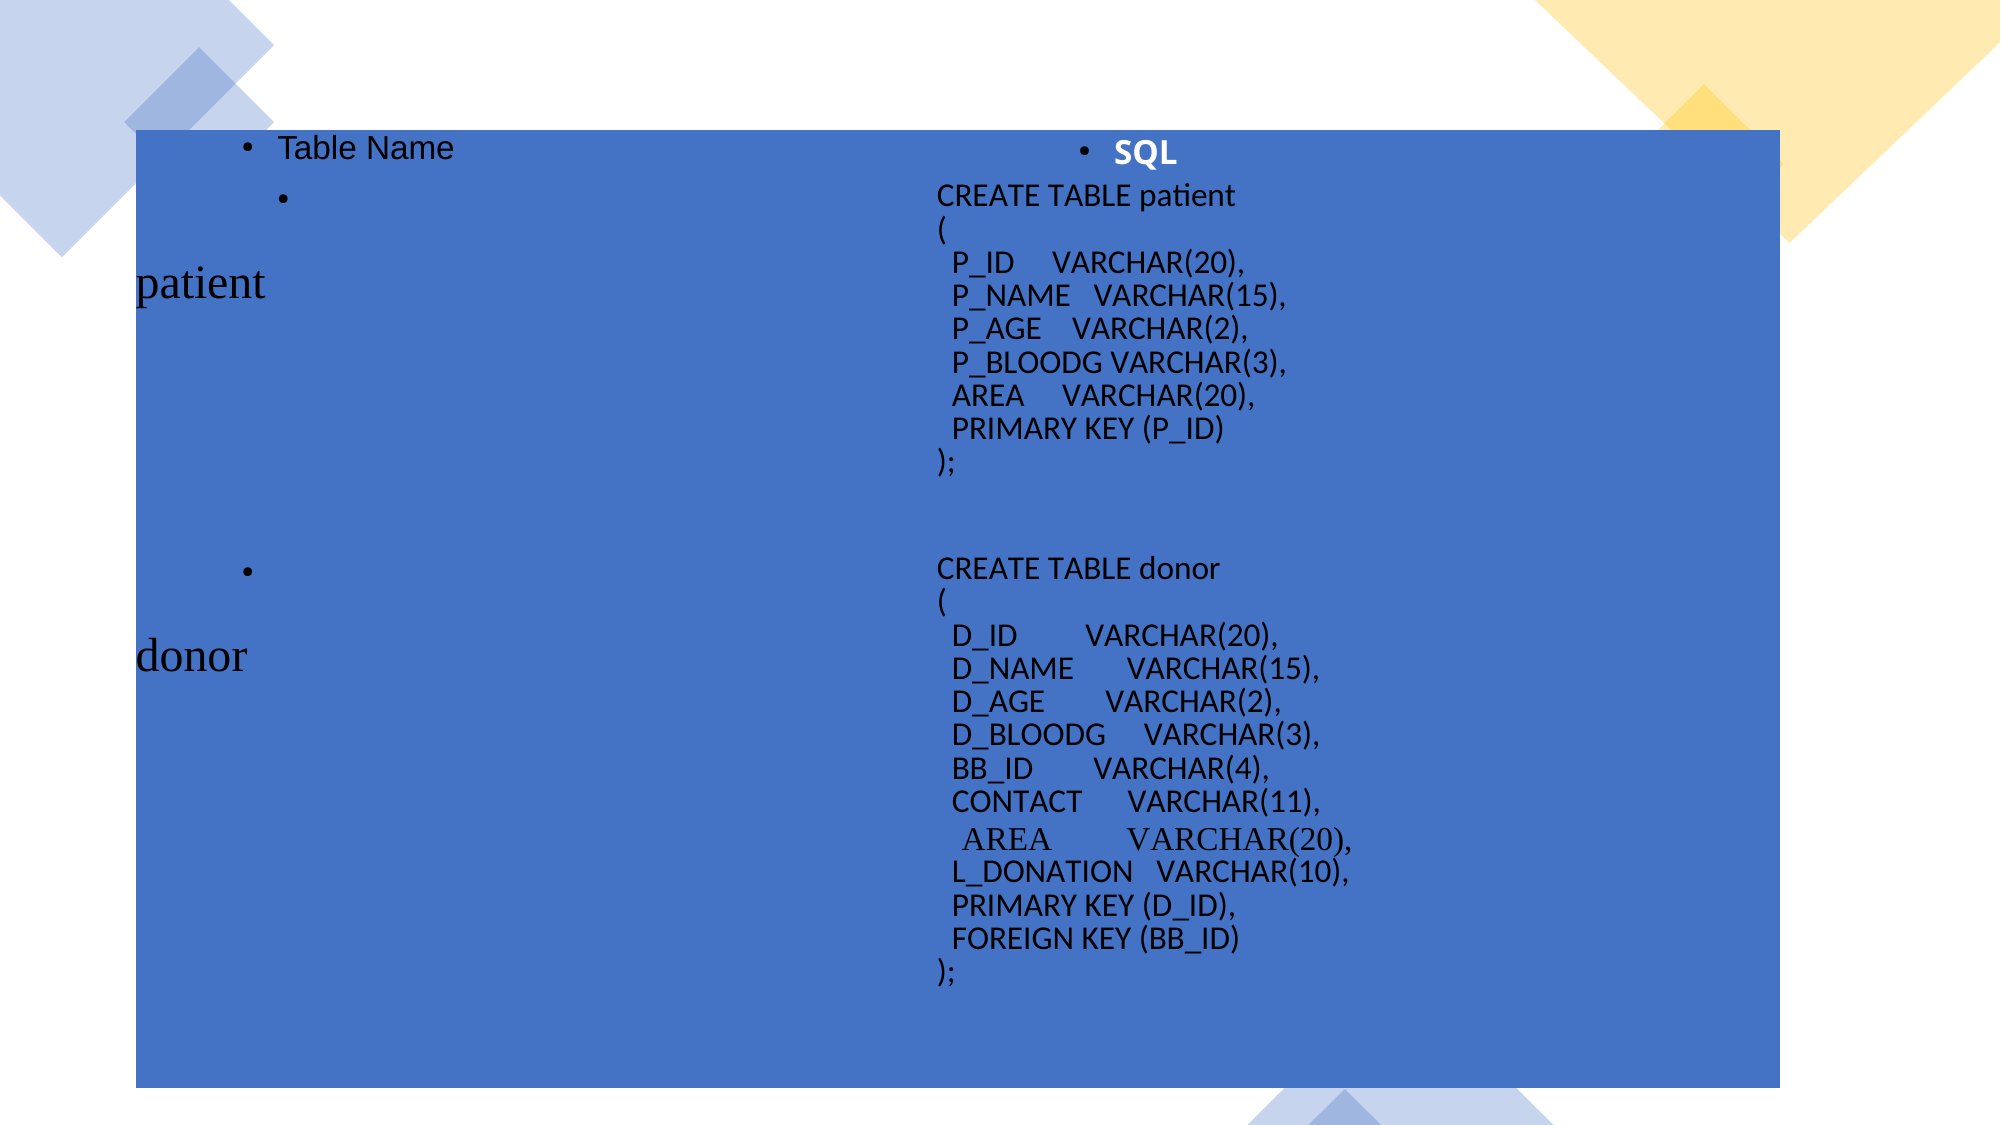

| Table Name | SQL |
| --- | --- |
| patient | CREATE TABLE patient (   P\_ID     VARCHAR(20),   P\_NAME   VARCHAR(15),   P\_AGE    VARCHAR(2),   P\_BLOODG VARCHAR(3),   AREA     VARCHAR(20),   PRIMARY KEY (P\_ID) ); |
| donor | CREATE TABLE donor (   D\_ID         VARCHAR(20),   D\_NAME       VARCHAR(15),   D\_AGE        VARCHAR(2),   D\_BLOODG     VARCHAR(3),   BB\_ID        VARCHAR(4),   CONTACT      VARCHAR(11),    AREA         VARCHAR(20),   L\_DONATION   VARCHAR(10),   PRIMARY KEY (D\_ID),   FOREIGN KEY (BB\_ID) ); |